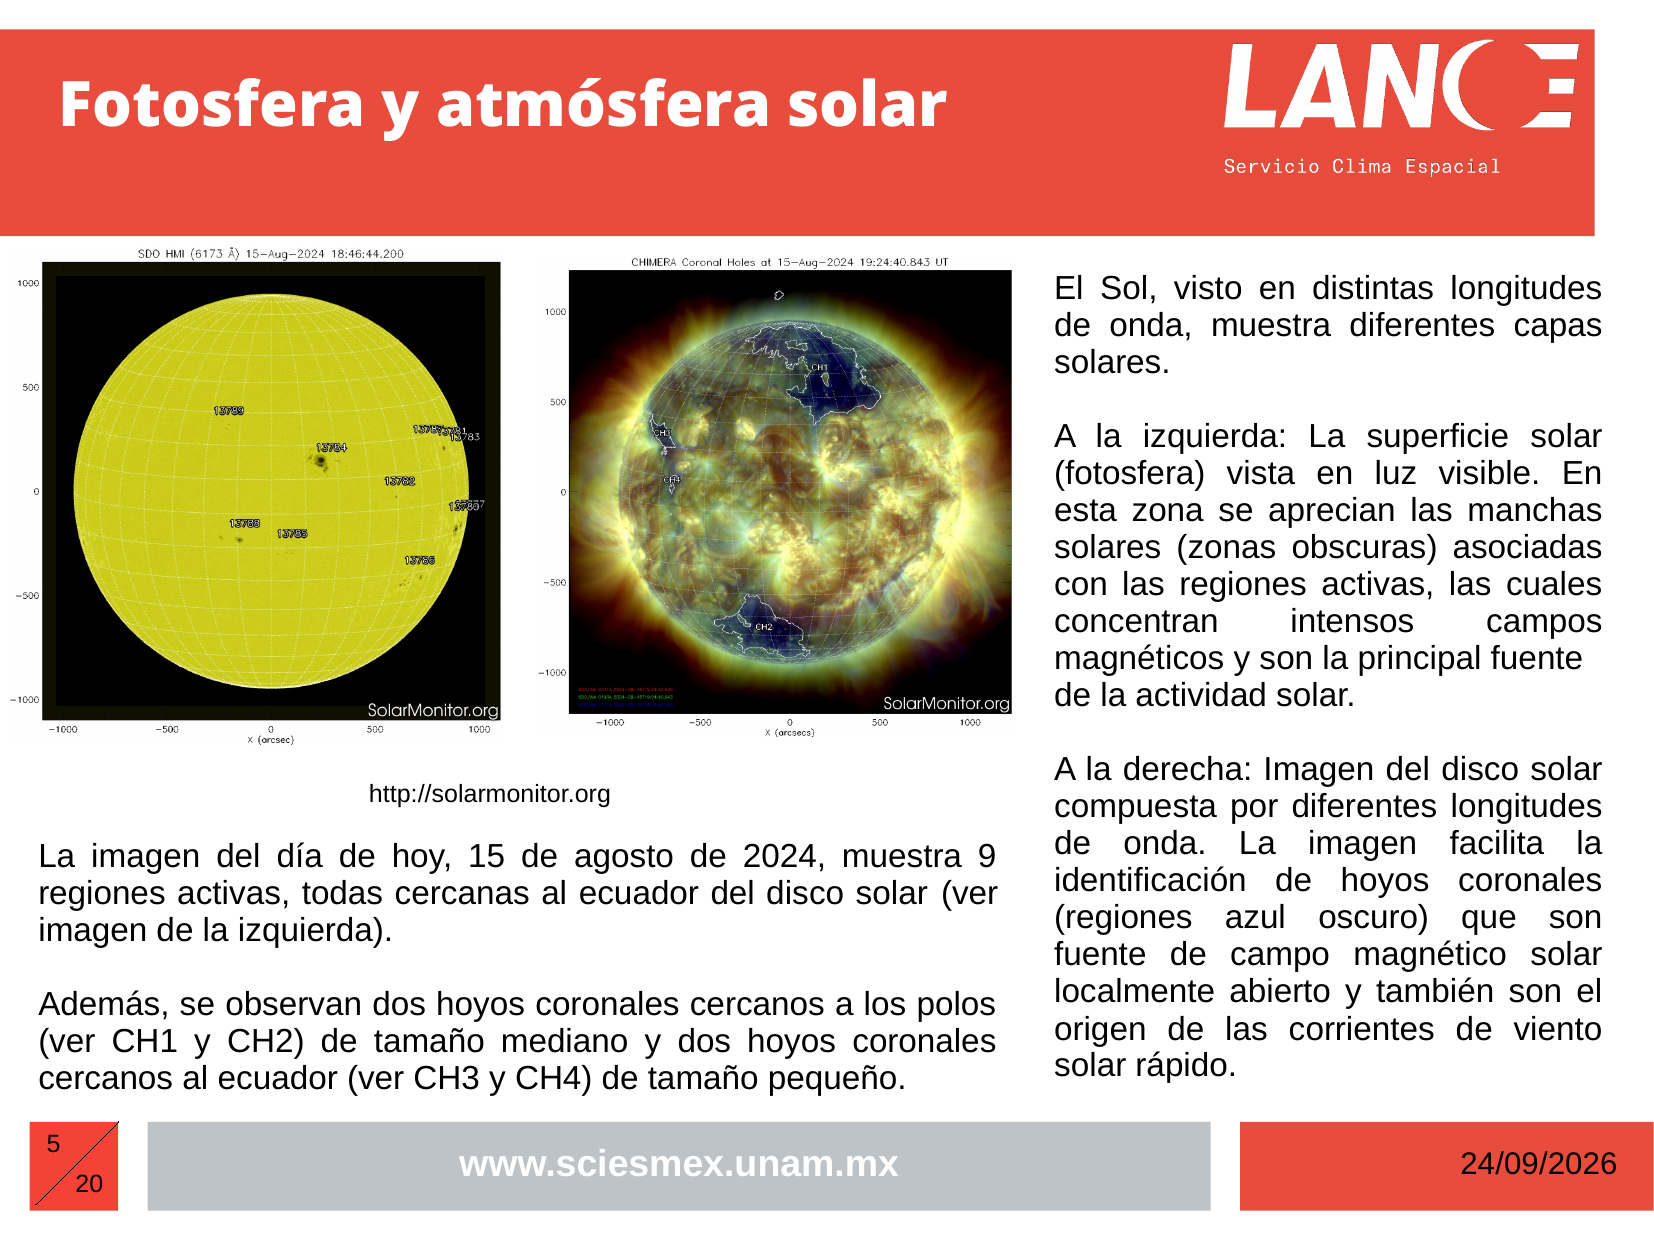

# Fotosfera y atmósfera solar
El Sol, visto en distintas longitudes de onda, muestra diferentes capas solares.
A la izquierda: La superficie solar (fotosfera) vista en luz visible. En esta zona se aprecian las manchas solares (zonas obscuras) asociadas con las regiones activas, las cuales concentran intensos campos magnéticos y son la principal fuente
de la actividad solar.
A la derecha: Imagen del disco solar compuesta por diferentes longitudes de onda. La imagen facilita la identificación de hoyos coronales (regiones azul oscuro) que son fuente de campo magnético solar localmente abierto y también son el origen de las corrientes de viento solar rápido.
http://solarmonitor.org
La imagen del día de hoy, 15 de agosto de 2024, muestra 9 regiones activas, todas cercanas al ecuador del disco solar (ver imagen de la izquierda).
Además, se observan dos hoyos coronales cercanos a los polos (ver CH1 y CH2) de tamaño mediano y dos hoyos coronales cercanos al ecuador (ver CH3 y CH4) de tamaño pequeño.
www.sciesmex.unam.mx
20